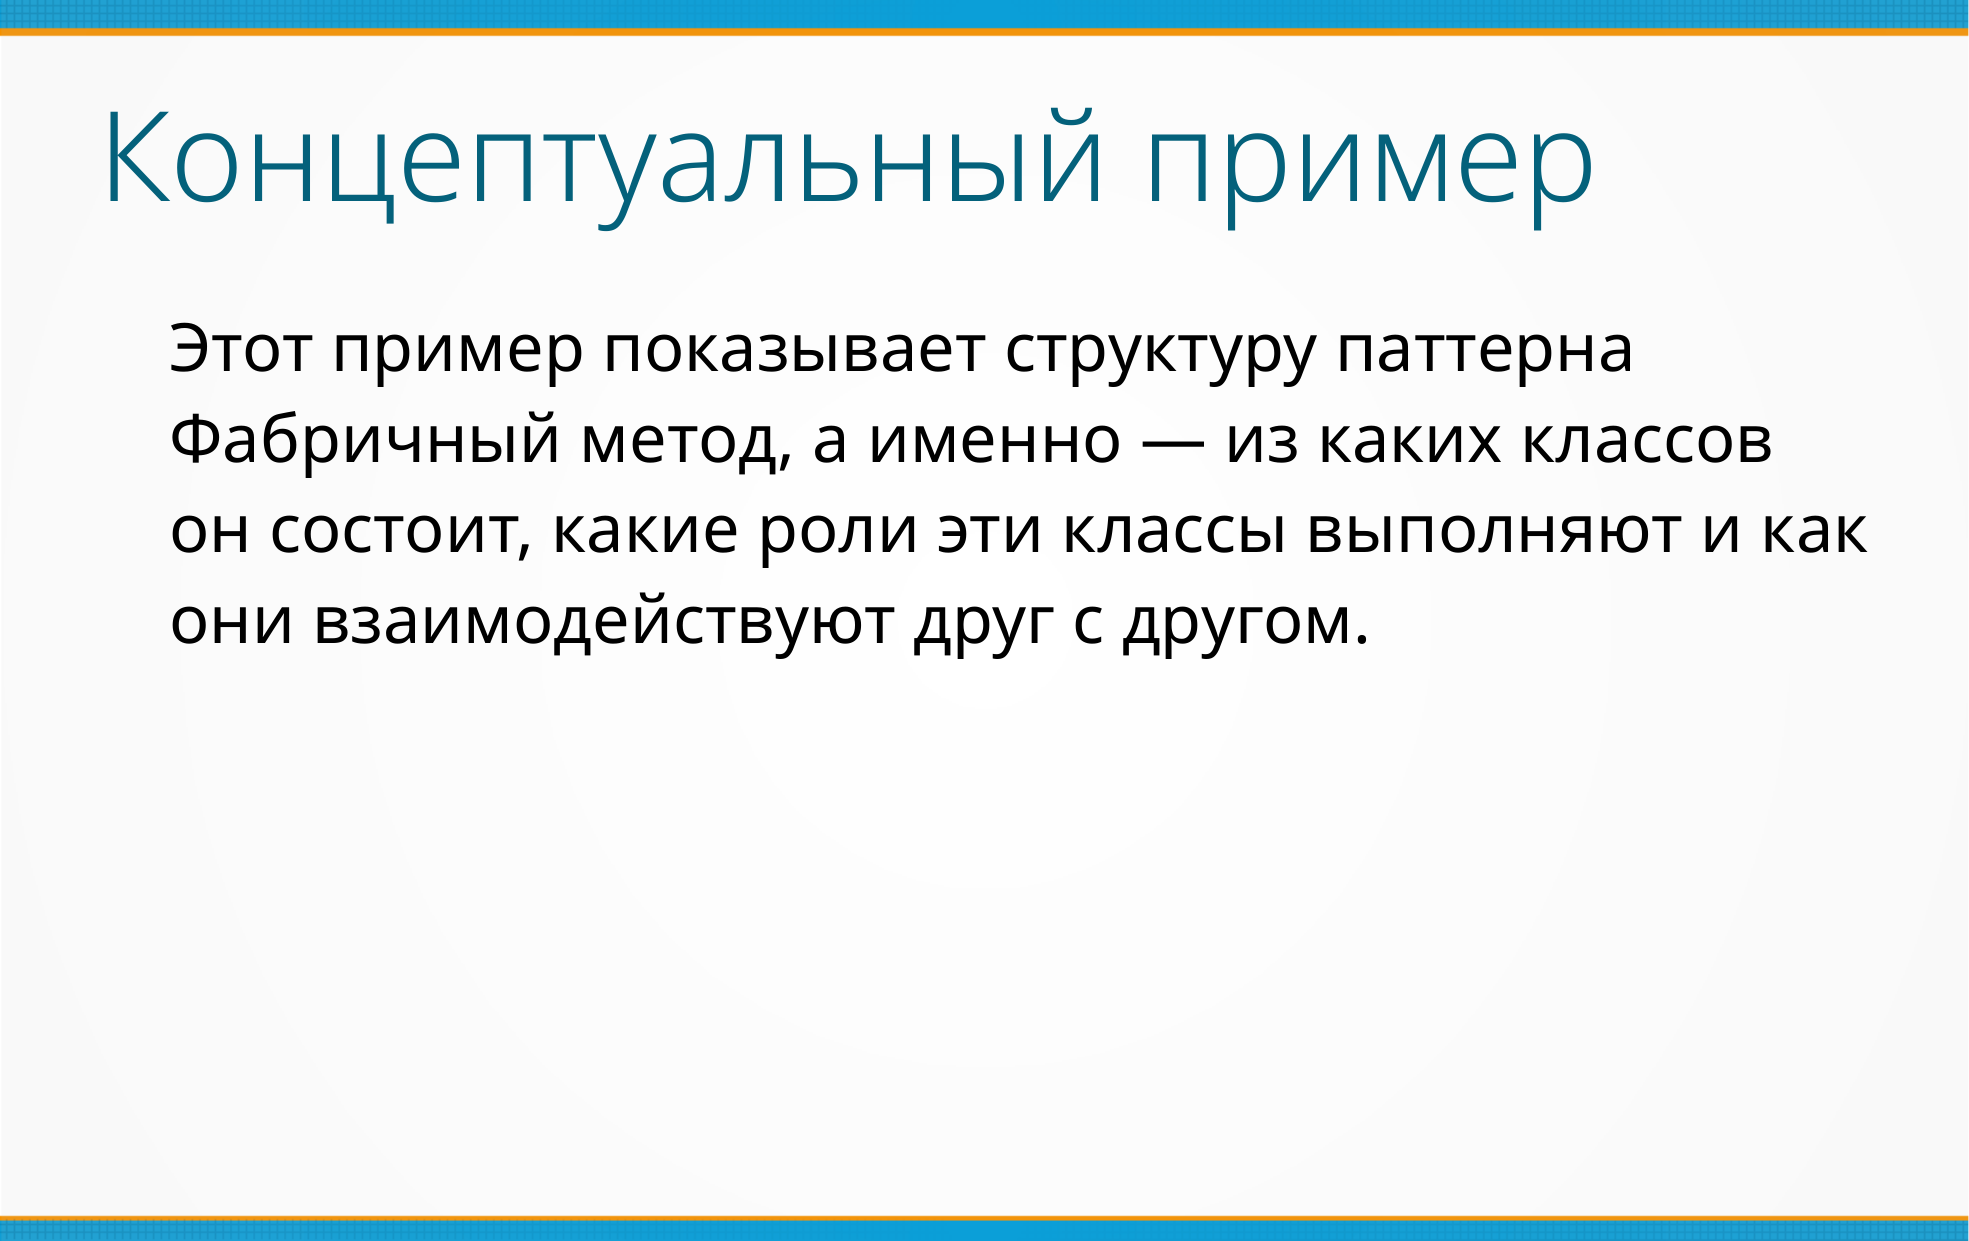

# Концептуальный пример
Этот пример показывает структуру паттерна Фабричный метод, а именно — из каких классов он состоит, какие роли эти классы выполняют и как они взаимодействуют друг с другом.